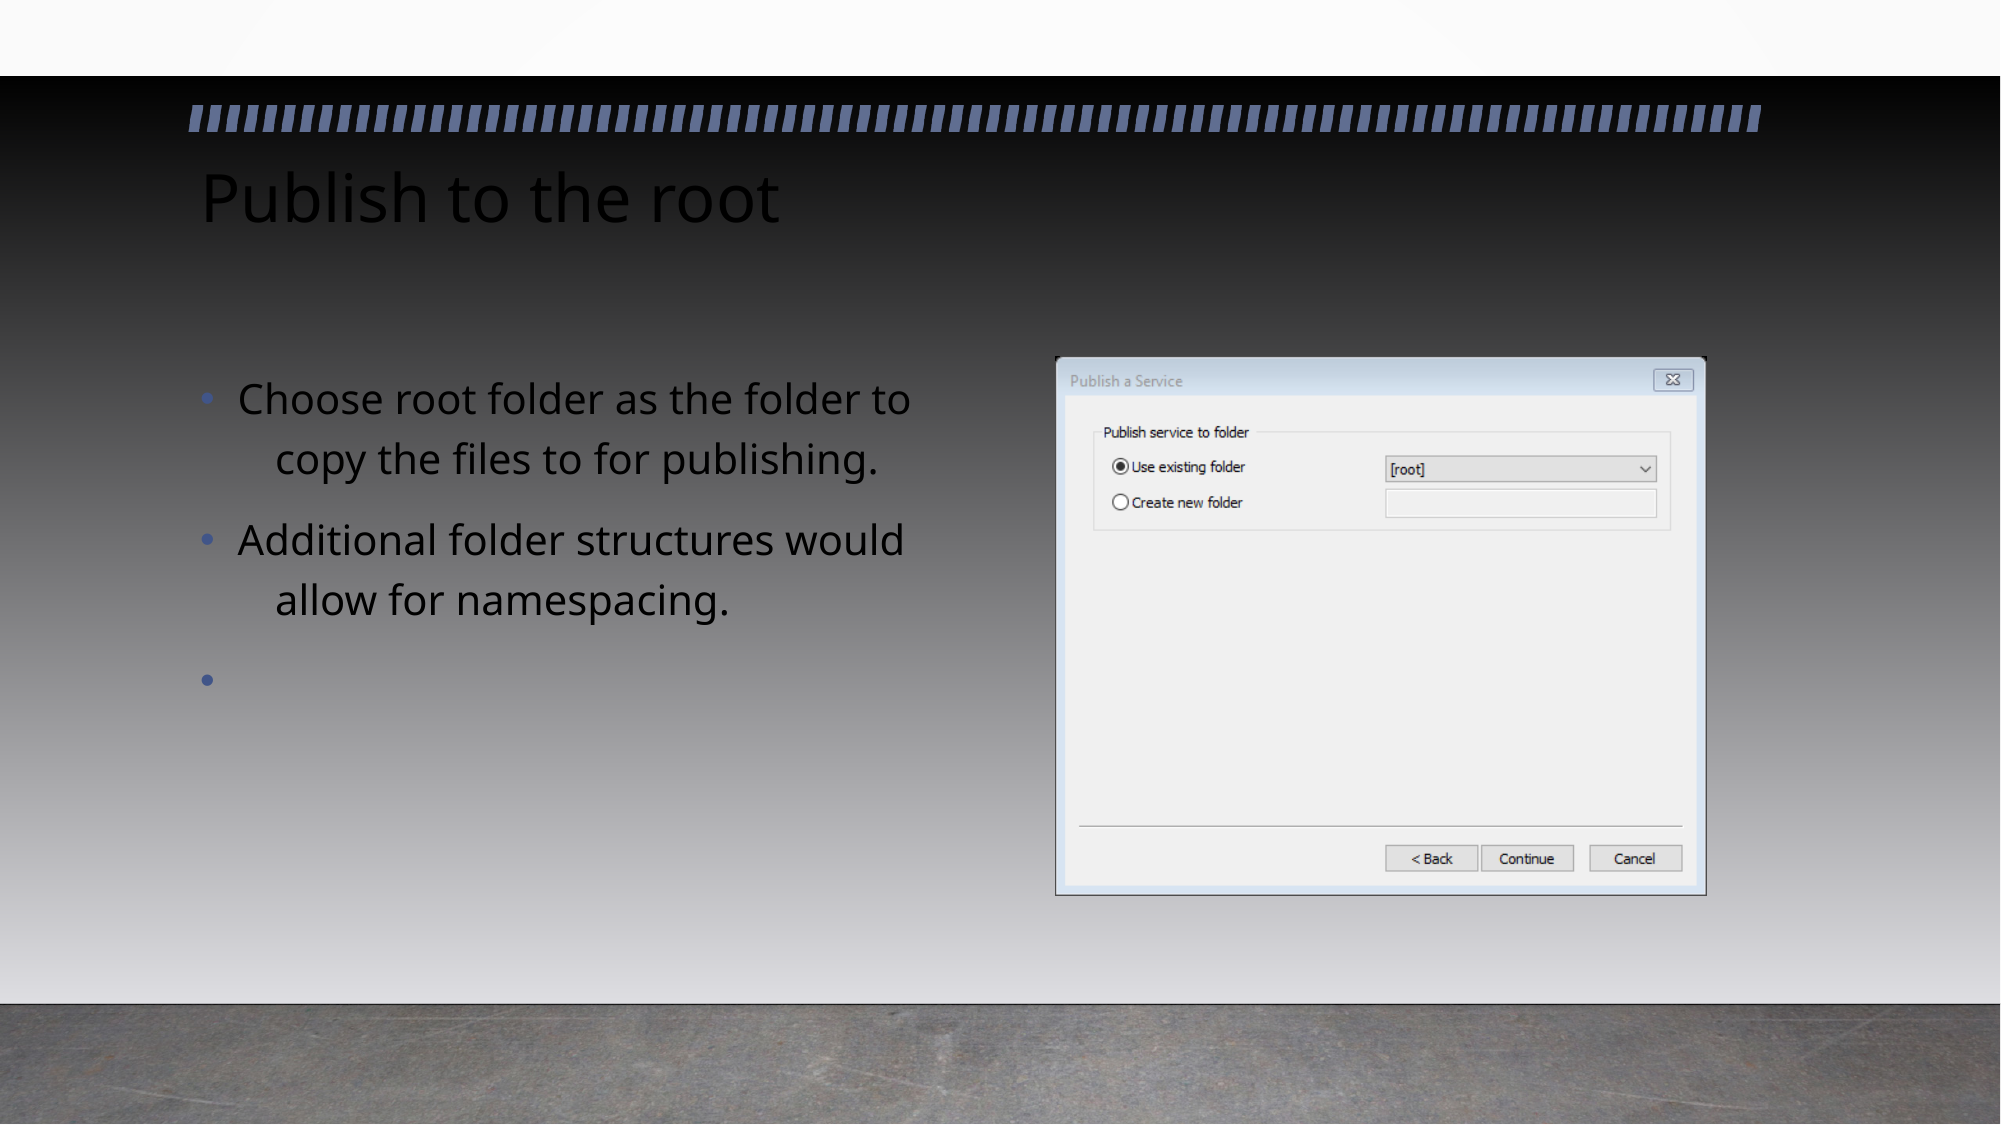

# Publish to the root
Choose root folder as the folder to copy the files to for publishing.
Additional folder structures would allow for namespacing.